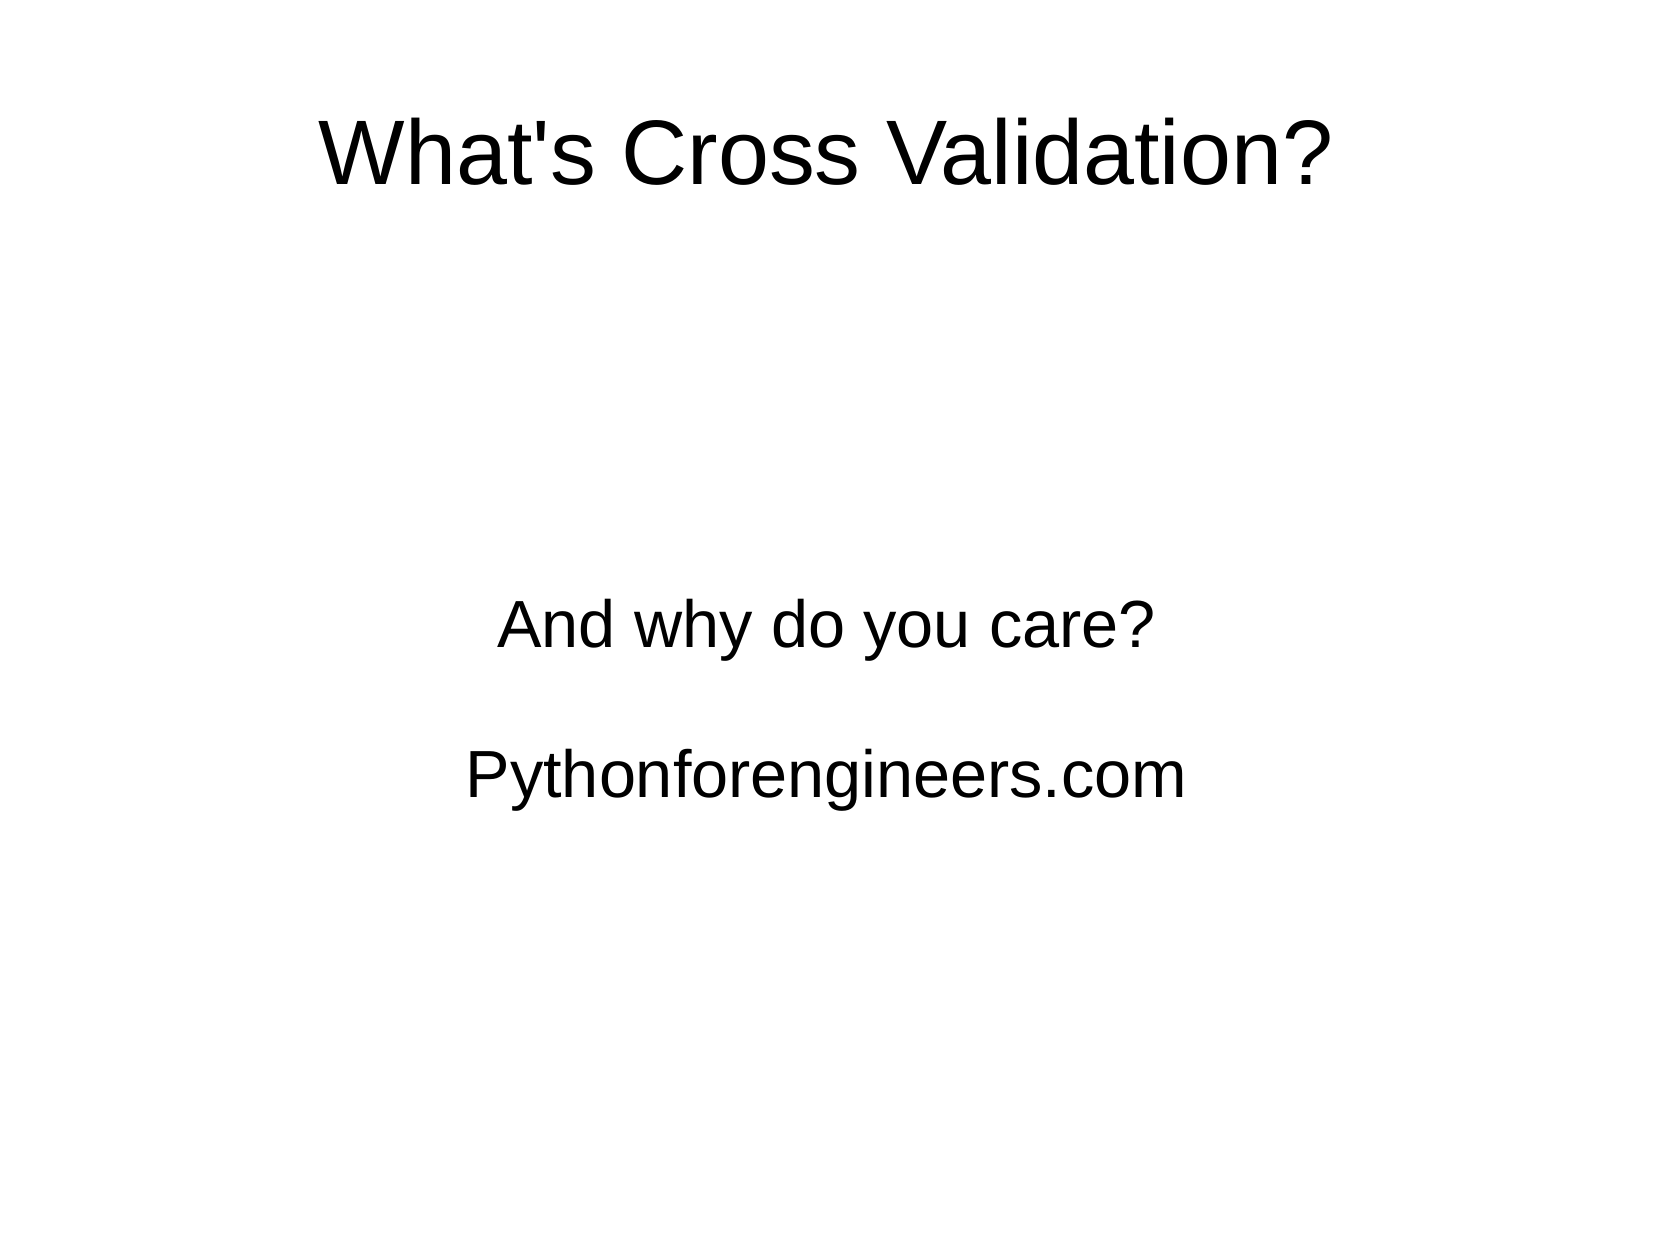

# What's Cross Validation?
And why do you care?
Pythonforengineers.com